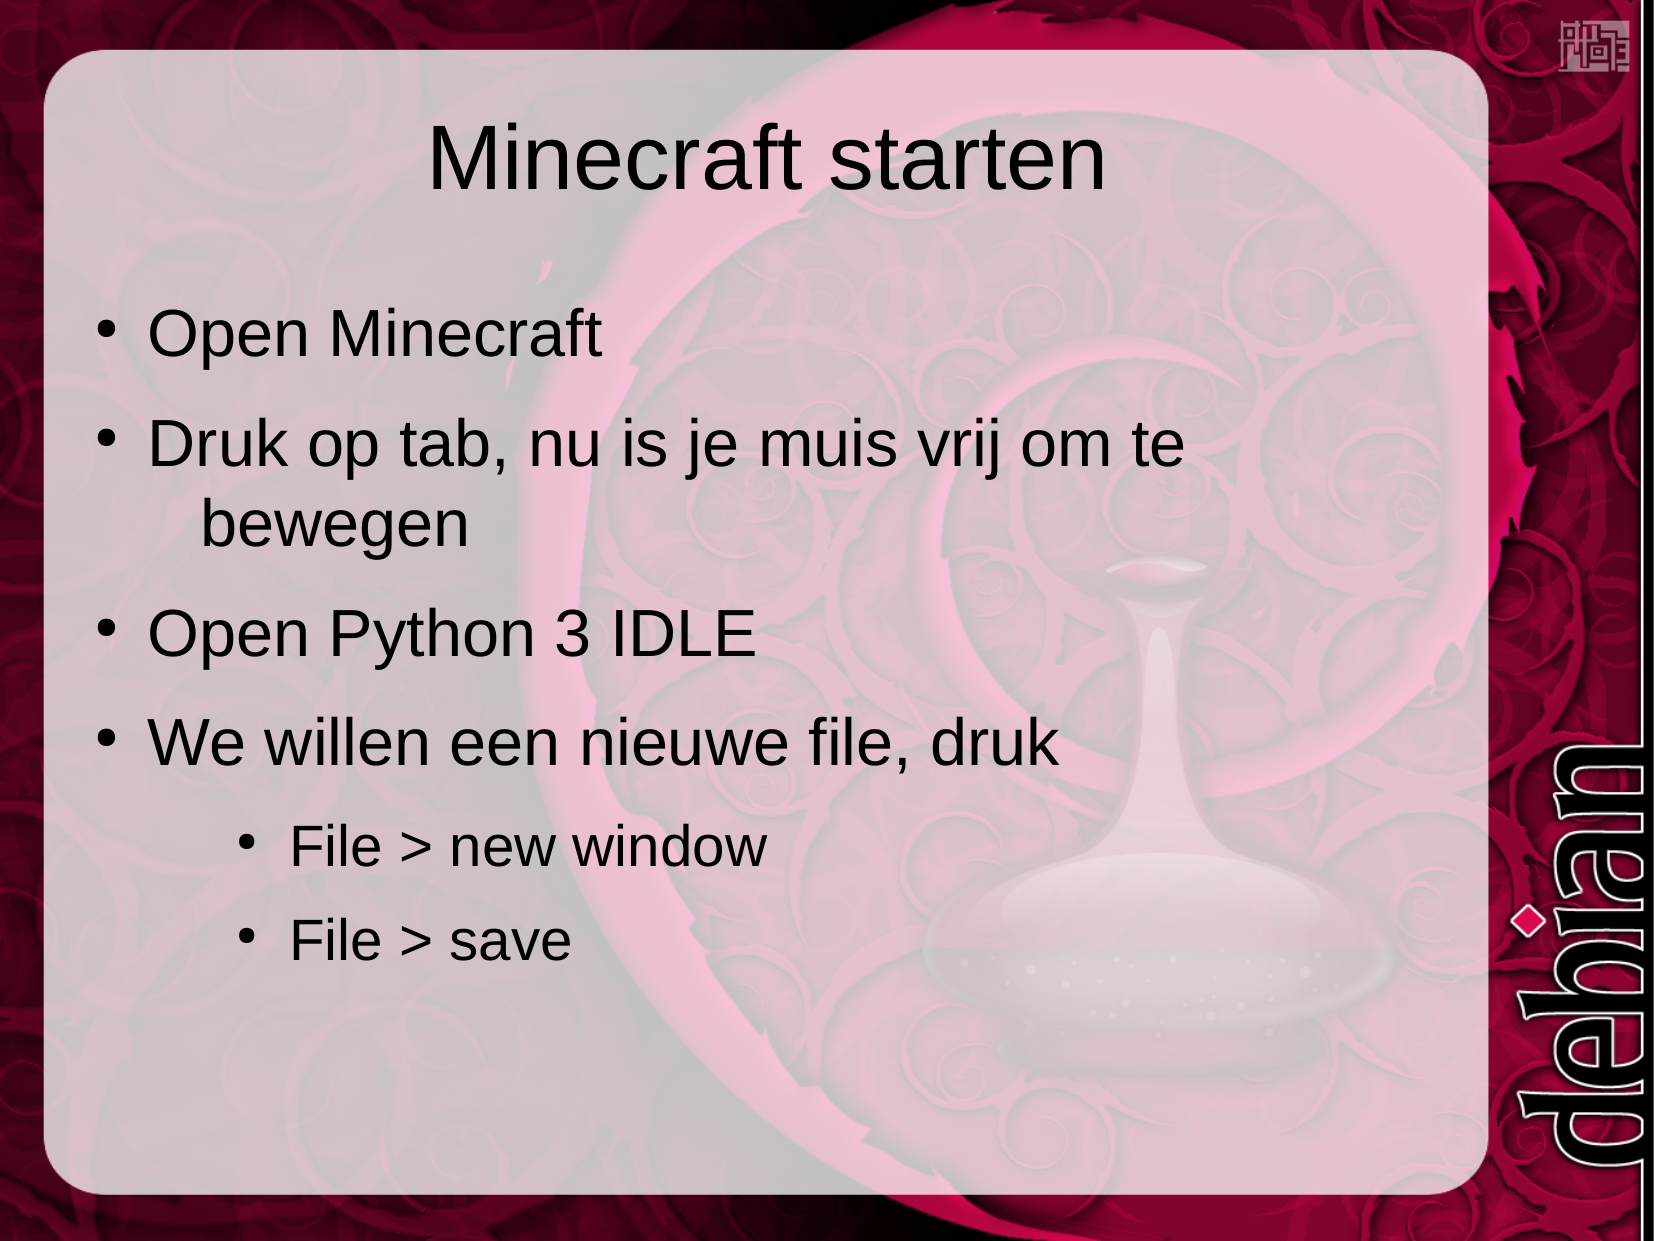

# Minecraft starten
Open Minecraft
Druk op tab, nu is je muis vrij om te bewegen
Open Python 3 IDLE
We willen een nieuwe file, druk
File > new window
File > save